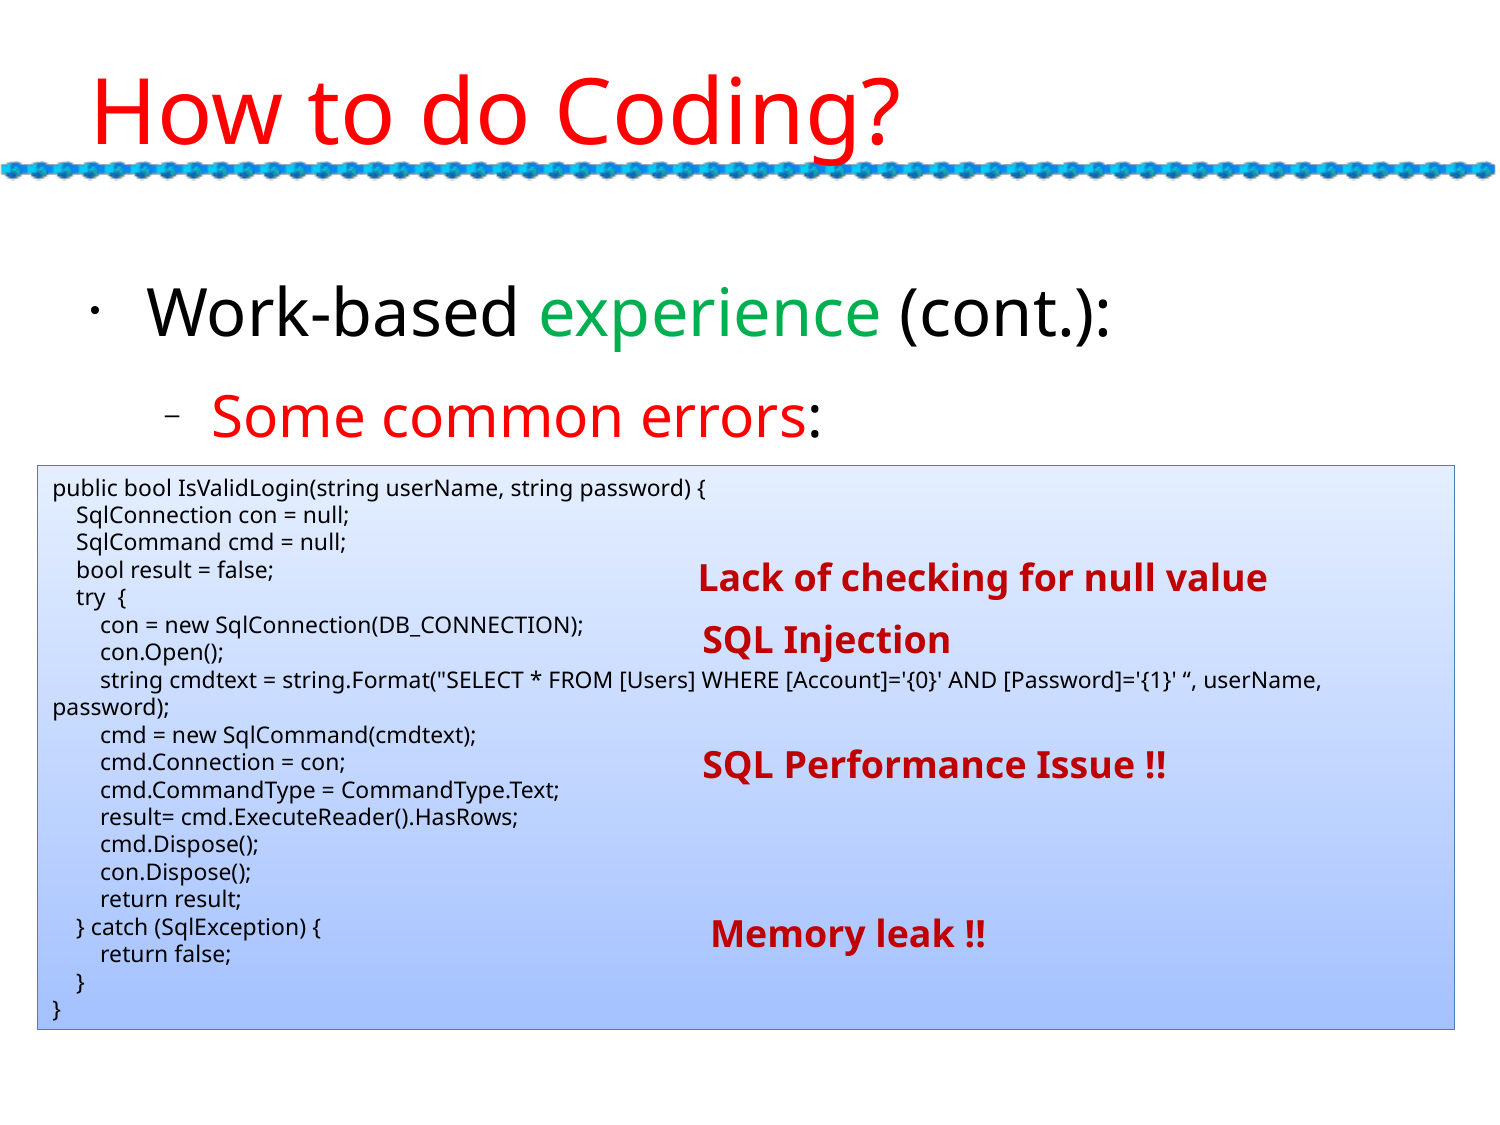

How to do Coding?
# Work-based experience (cont.):
Some common errors:
public bool IsValidLogin(string userName, string password) {
 SqlConnection con = null;
 SqlCommand cmd = null;
 bool result = false;
 try {
 con = new SqlConnection(DB_CONNECTION);
 con.Open();
 string cmdtext = string.Format("SELECT * FROM [Users] WHERE [Account]='{0}' AND [Password]='{1}' “, userName, password);
 cmd = new SqlCommand(cmdtext);
 cmd.Connection = con;
 cmd.CommandType = CommandType.Text;
 result= cmd.ExecuteReader().HasRows;
 cmd.Dispose();
 con.Dispose();
 return result;
 } catch (SqlException) {
 return false;
 }
}
Lack of checking for null value
SQL Injection
SQL Performance Issue !!
Memory leak !!